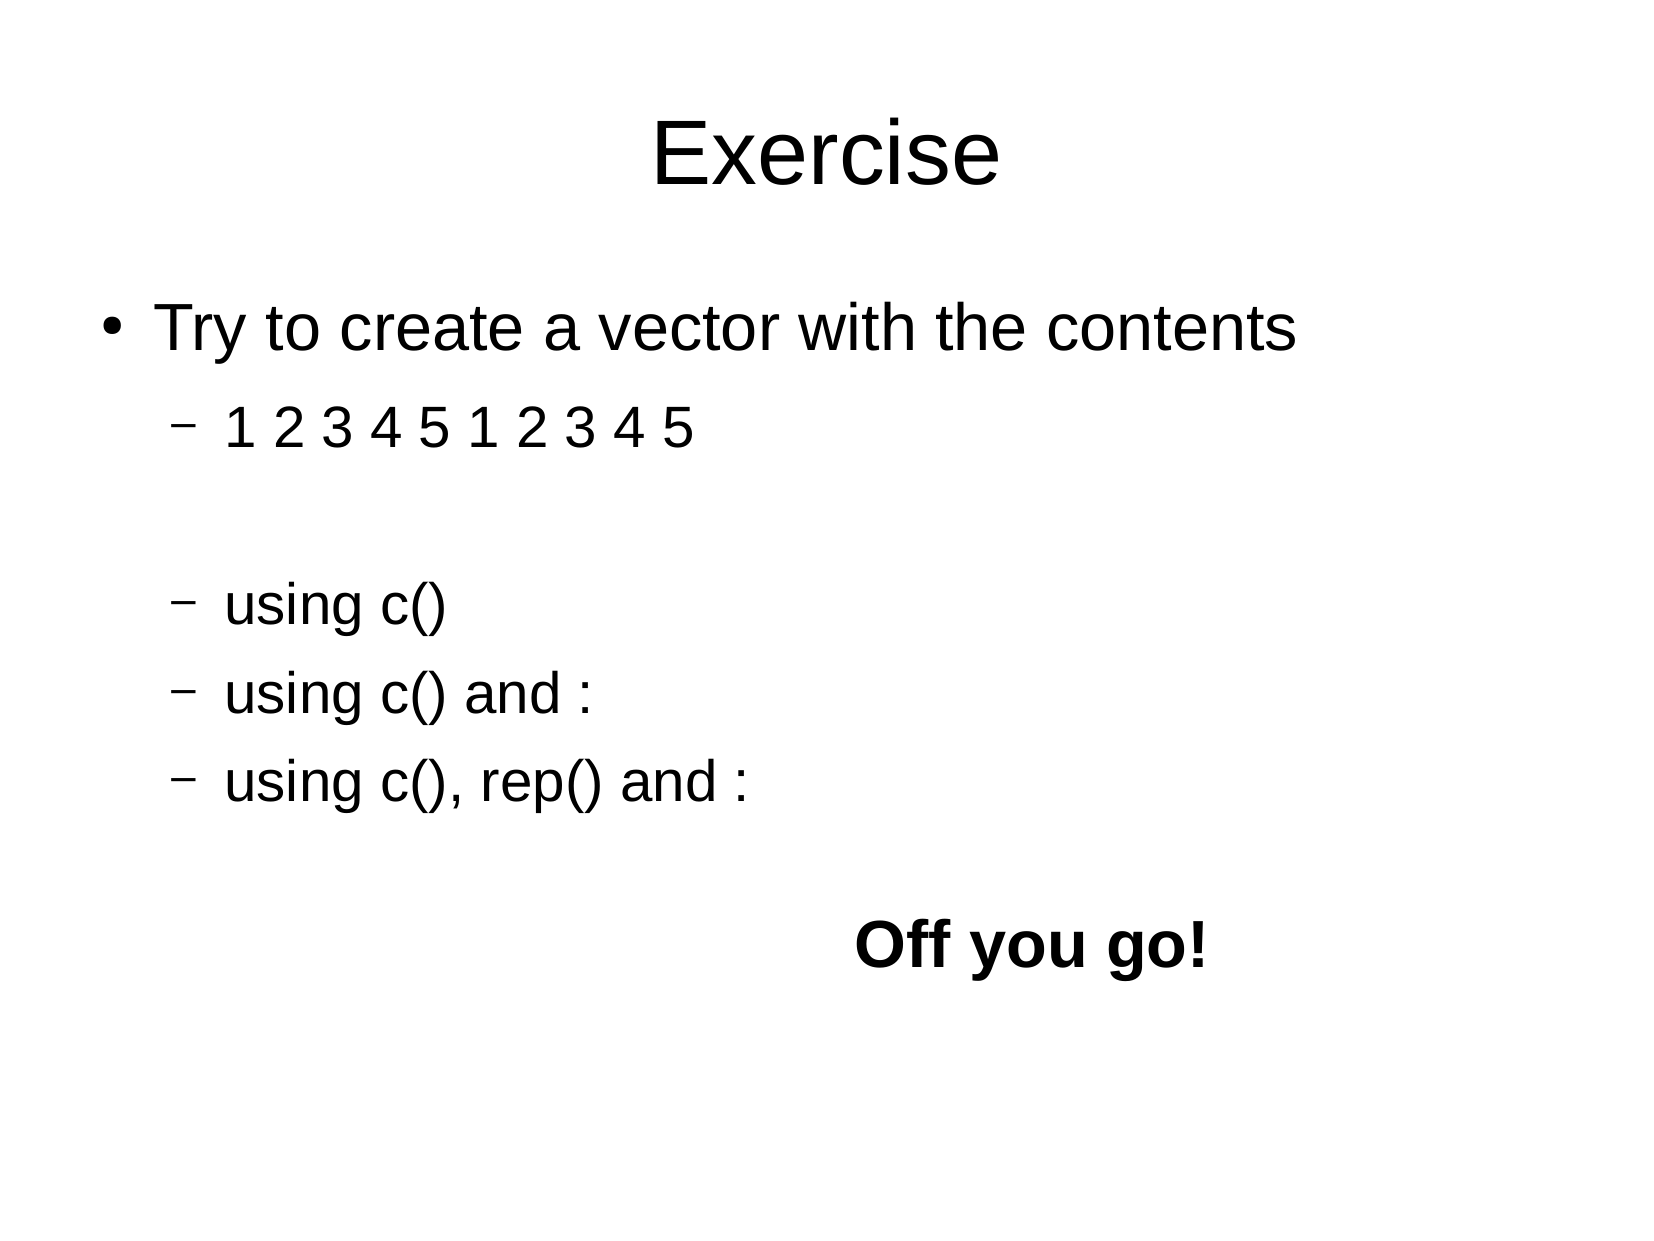

# Exercise
Try to create a vector with the contents
1 2 3 4 5 1 2 3 4 5
using c()
using c() and :
using c(), rep() and :
Off you go!